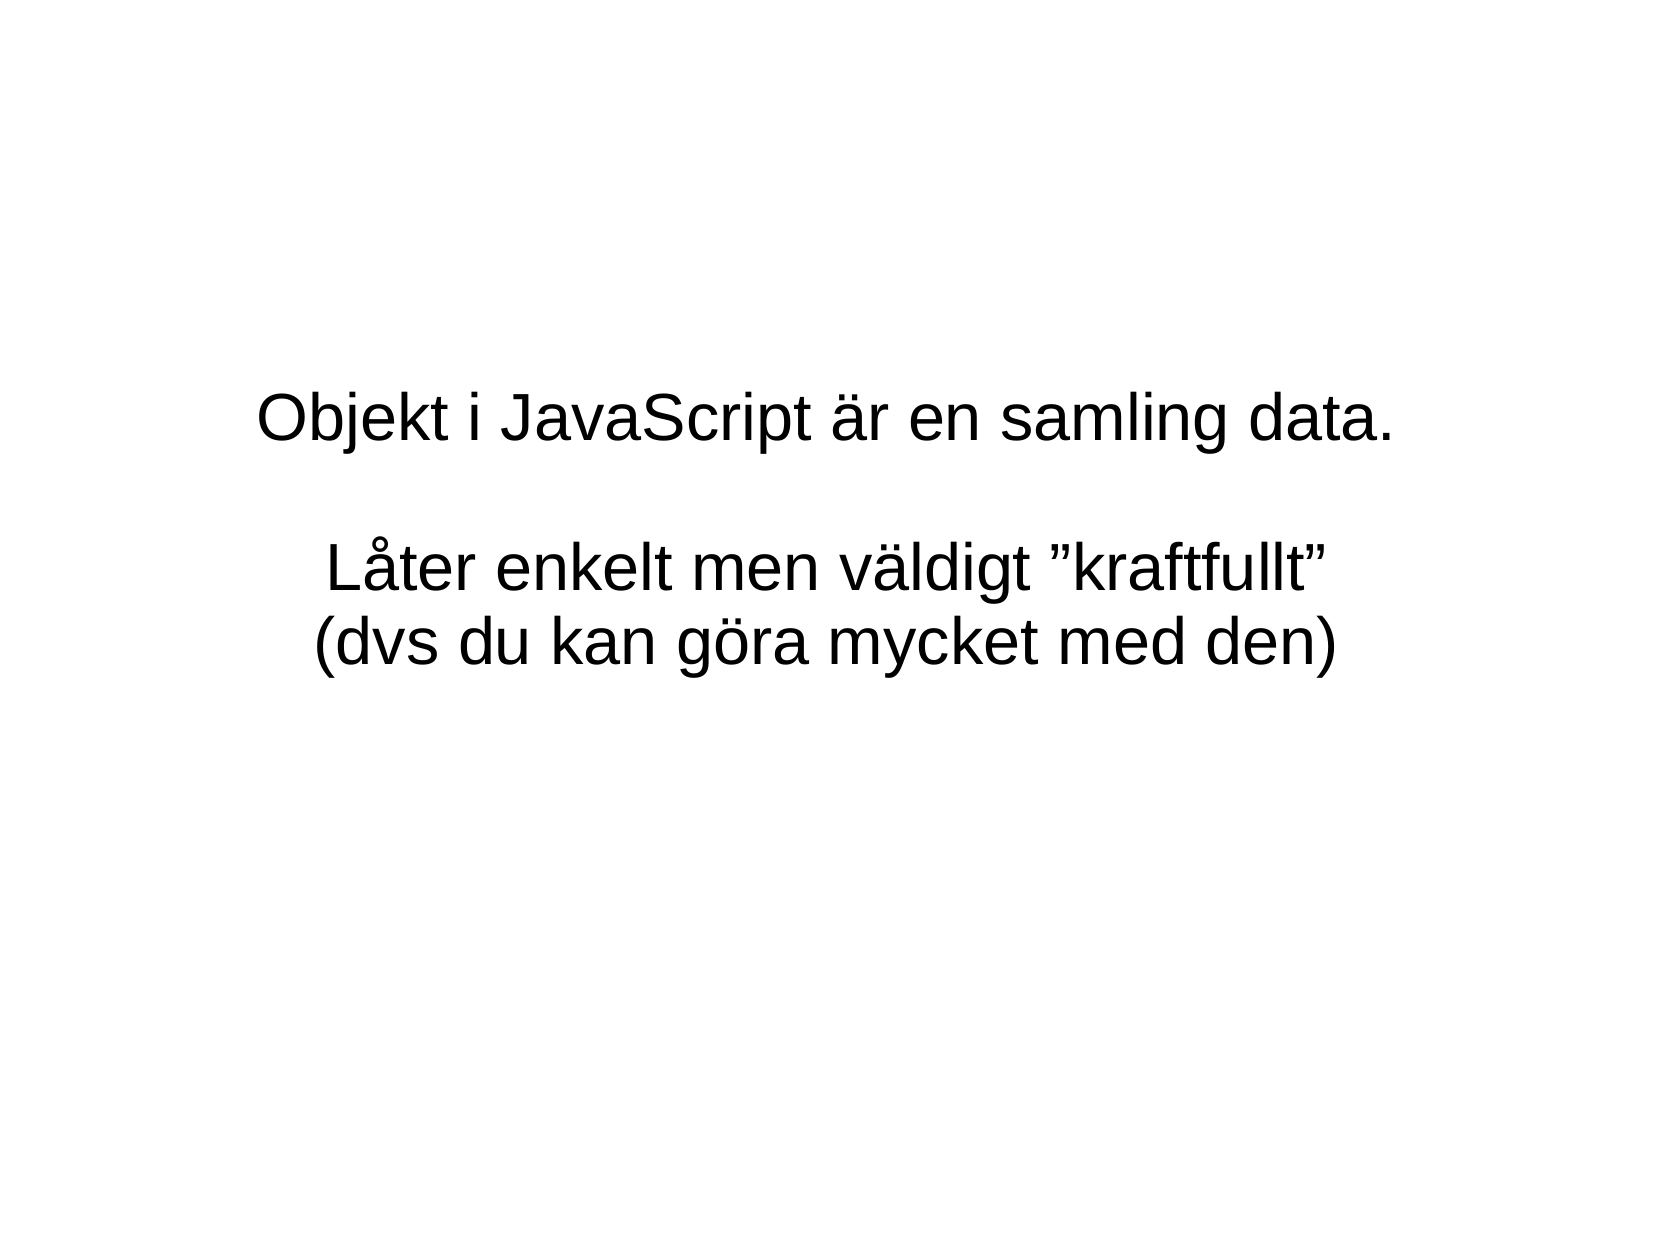

# Objekt i JavaScript är en samling data.
Låter enkelt men väldigt ”kraftfullt”
(dvs du kan göra mycket med den)